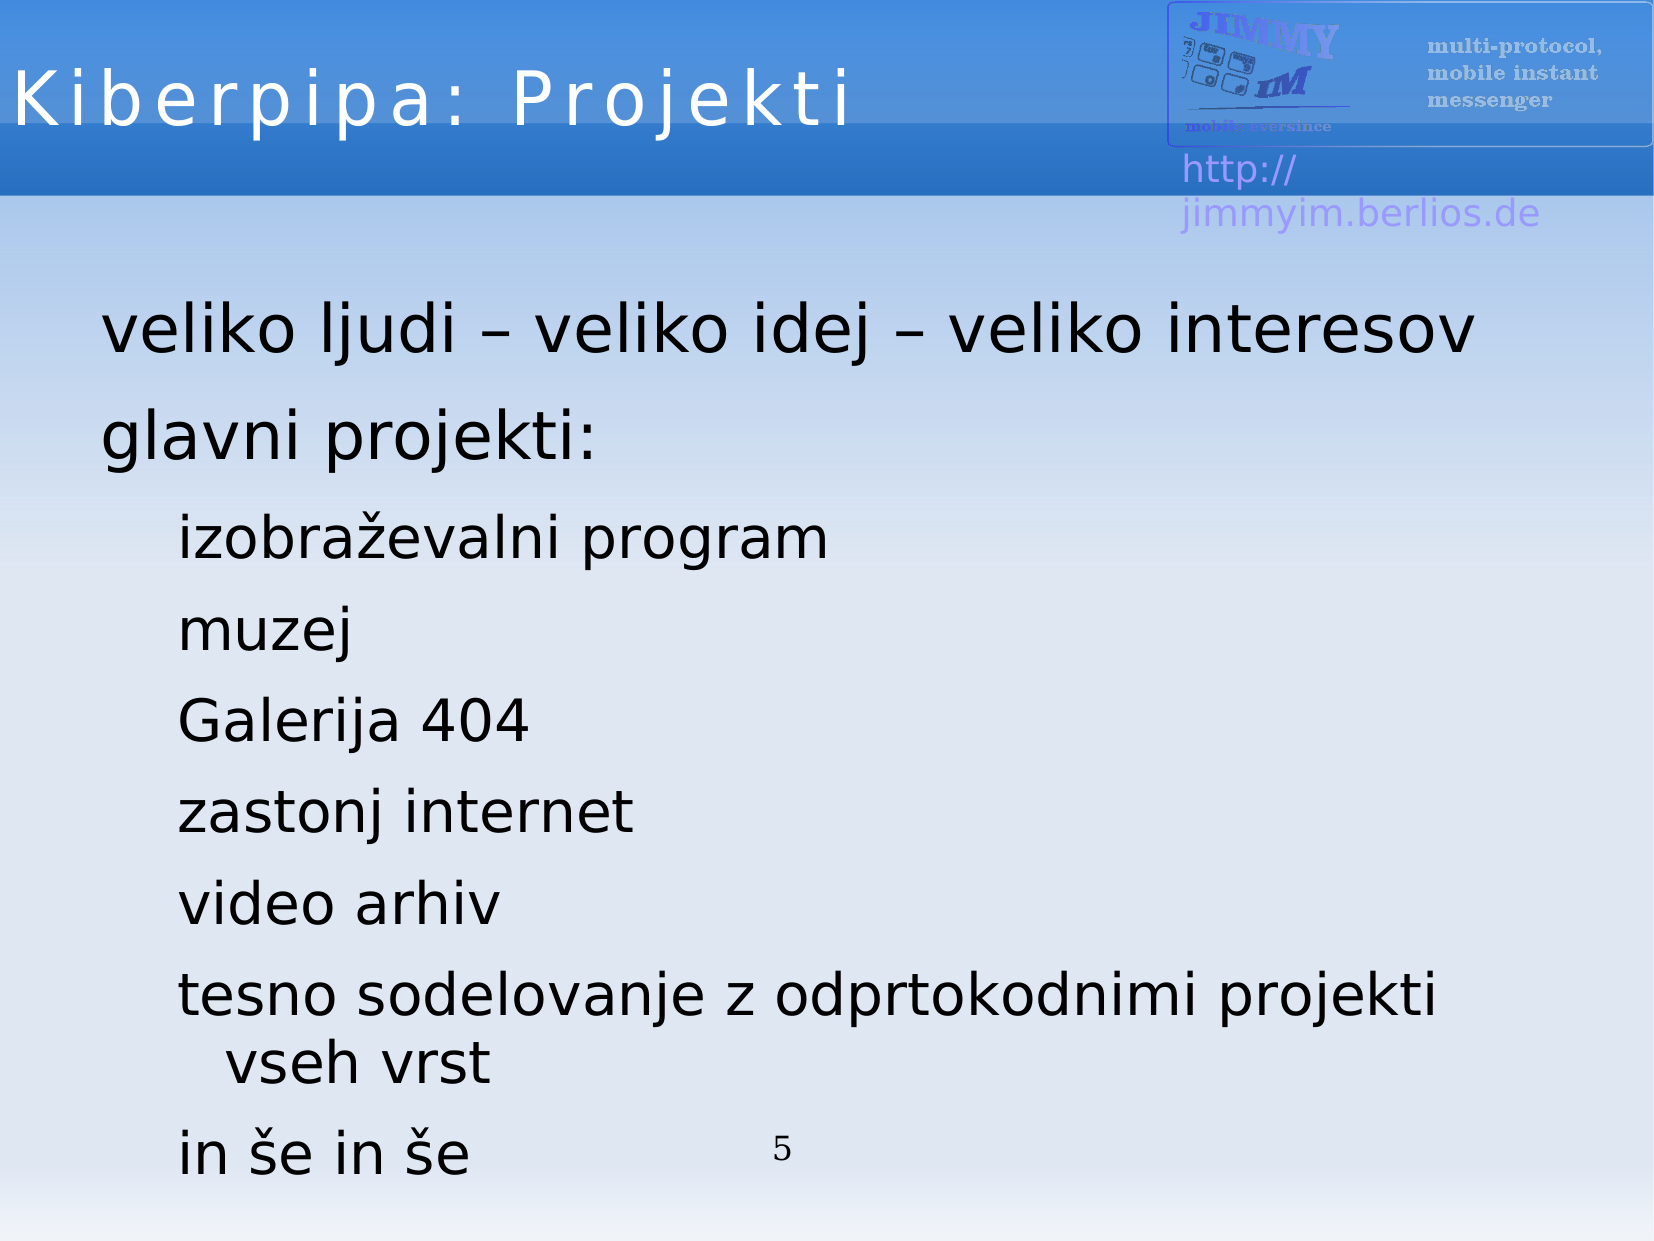

# Kiberpipa: Projekti
veliko ljudi – veliko idej – veliko interesov
glavni projekti:
izobraževalni program
muzej
Galerija 404
zastonj internet
video arhiv
tesno sodelovanje z odprtokodnimi projekti vseh vrst
in še in še
5